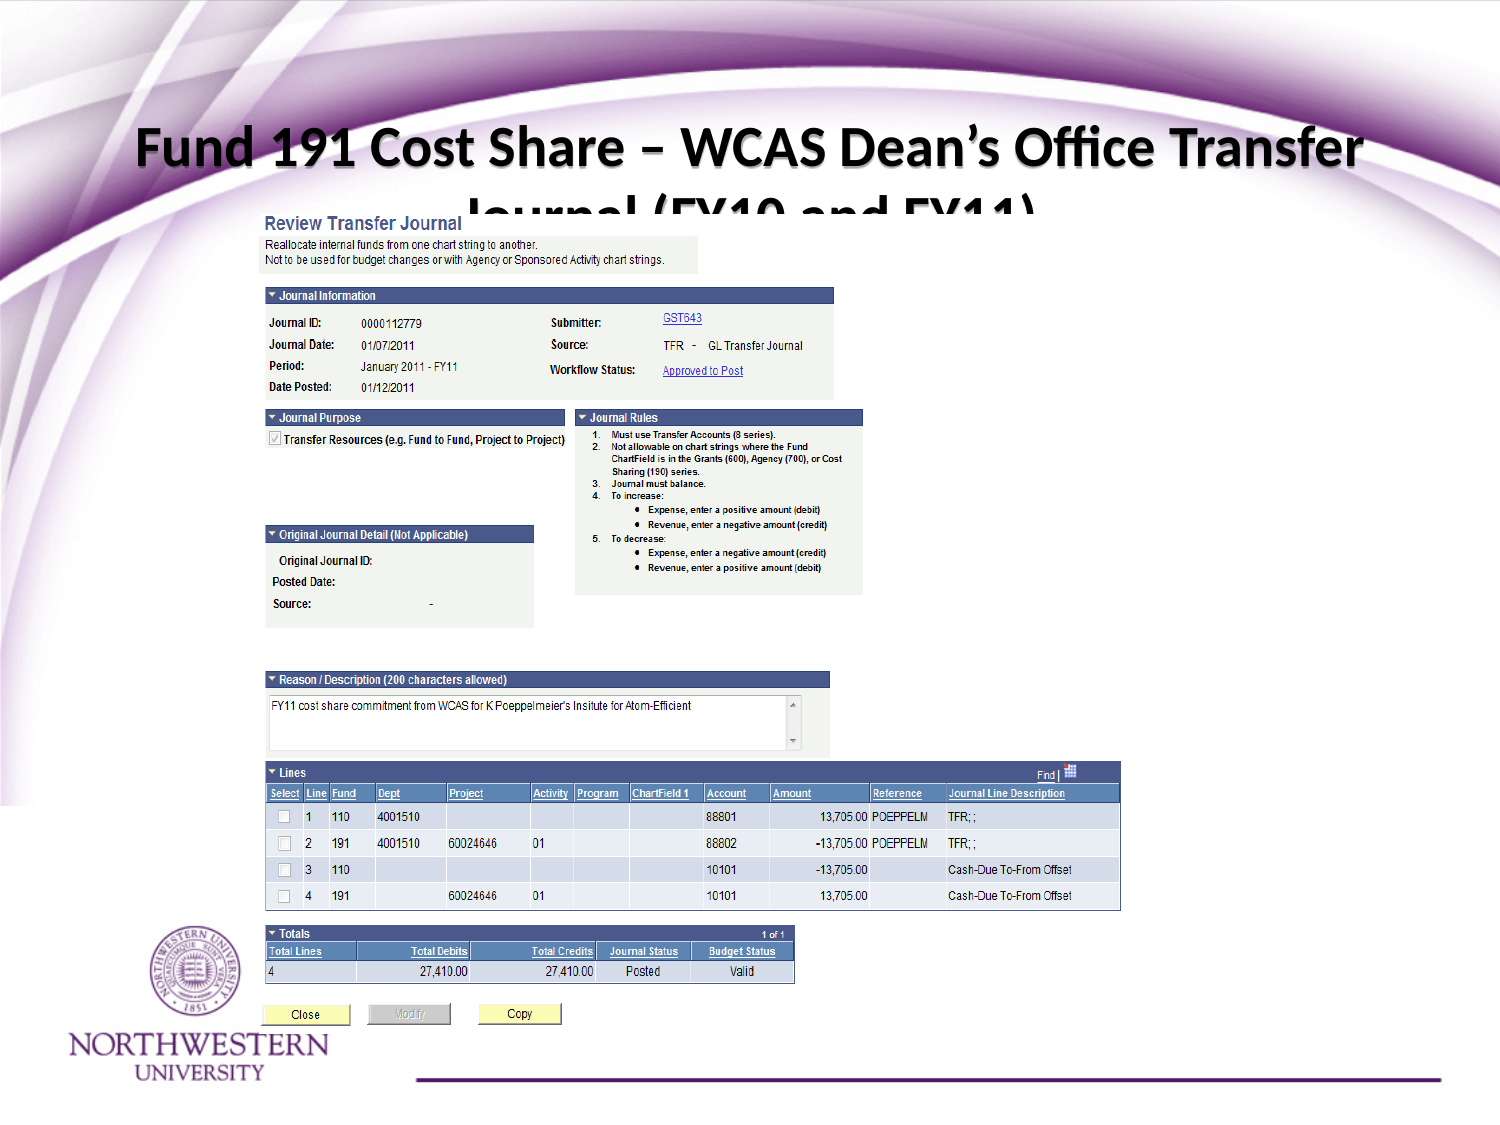

# Fund 191 Cost Share – WCAS Dean’s Office Transfer Journal (FY10 and FY11)